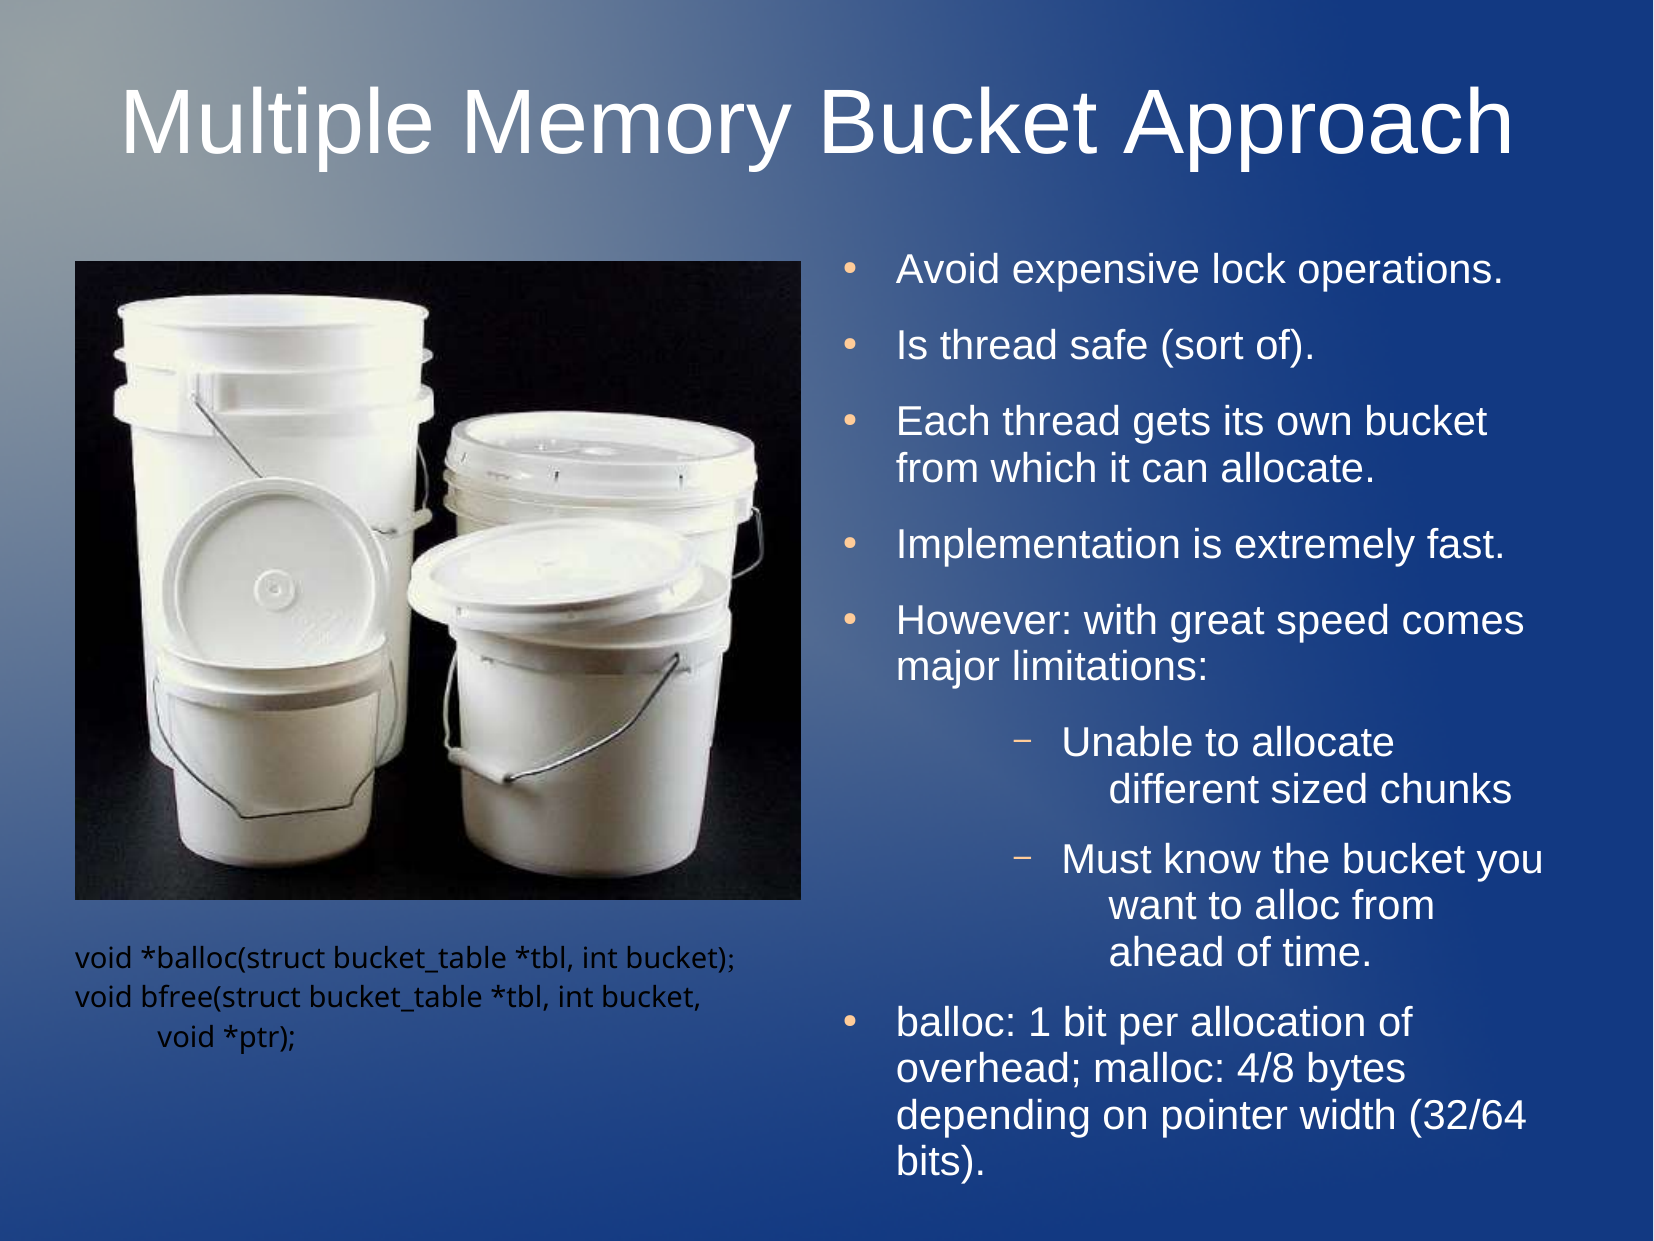

# Multiple Memory Bucket Approach
Avoid expensive lock operations.
Is thread safe (sort of).
Each thread gets its own bucket from which it can allocate.
Implementation is extremely fast.
However: with great speed comes major limitations:
Unable to allocate different sized chunks
Must know the bucket you want to alloc from ahead of time.
balloc: 1 bit per allocation of overhead; malloc: 4/8 bytes depending on pointer width (32/64 bits).
void *balloc(struct bucket_table *tbl, int bucket);
void bfree(struct bucket_table *tbl, int bucket, 		 	 void *ptr);